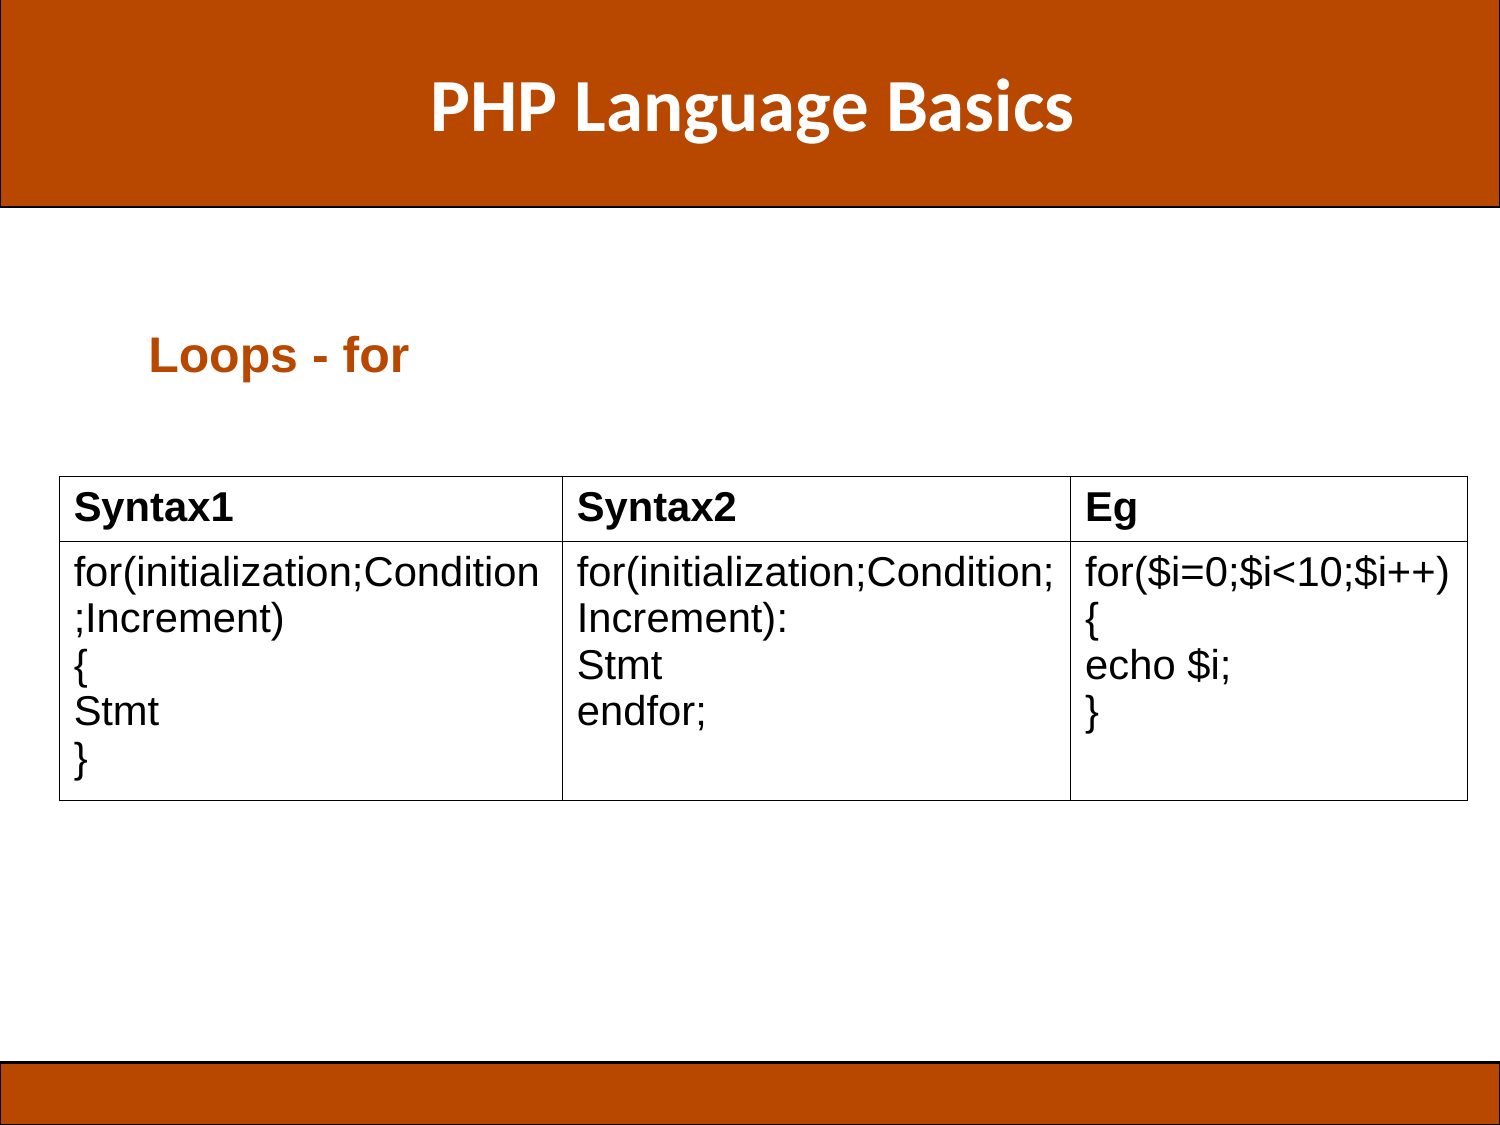

PHP Language Basics
# Loops - for
| Syntax1 | Syntax2 | Eg |
| --- | --- | --- |
| for(initialization;Condition;Increment) { Stmt } | for(initialization;Condition;Increment): Stmt endfor; | for($i=0;$i<10;$i++) { echo $i; } |